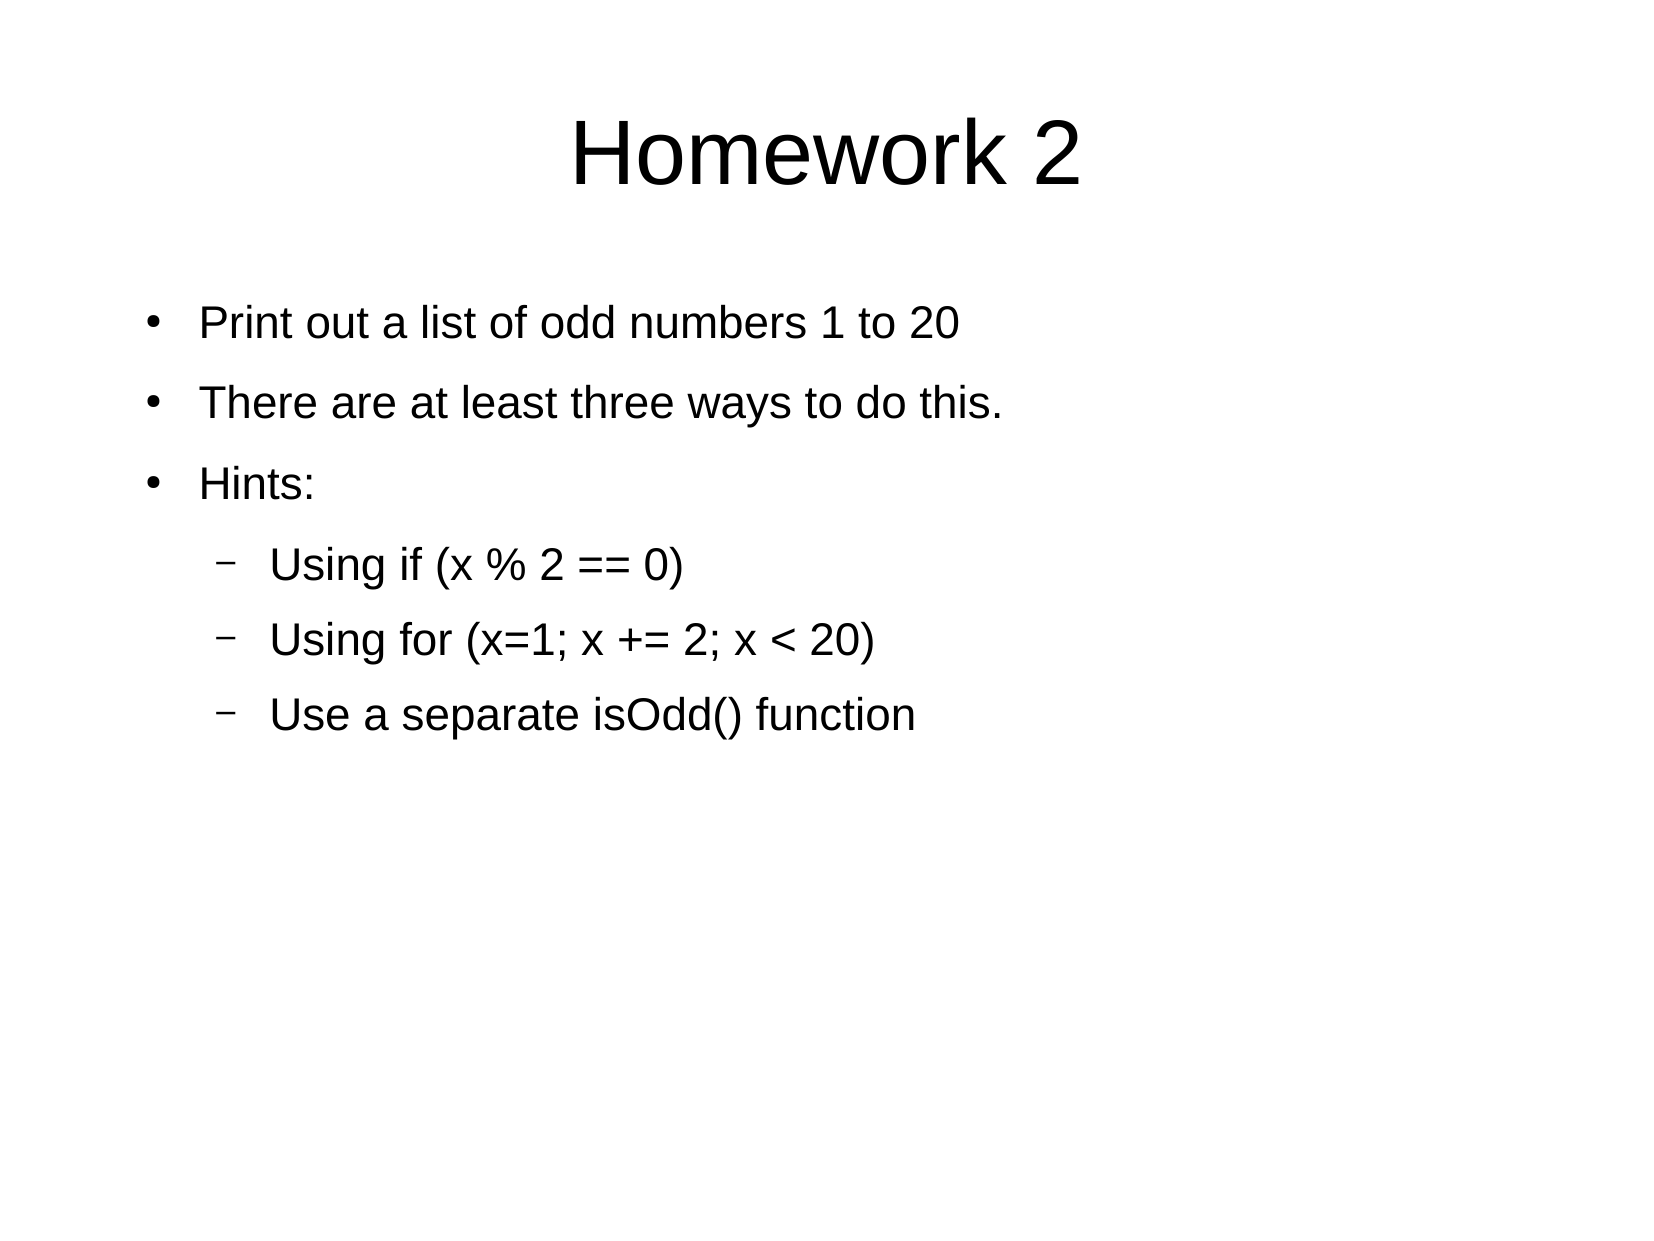

# Homework 2
Print out a list of odd numbers 1 to 20
There are at least three ways to do this.
Hints:
Using if (x % 2 == 0)
Using for (x=1; x += 2; x < 20)
Use a separate isOdd() function